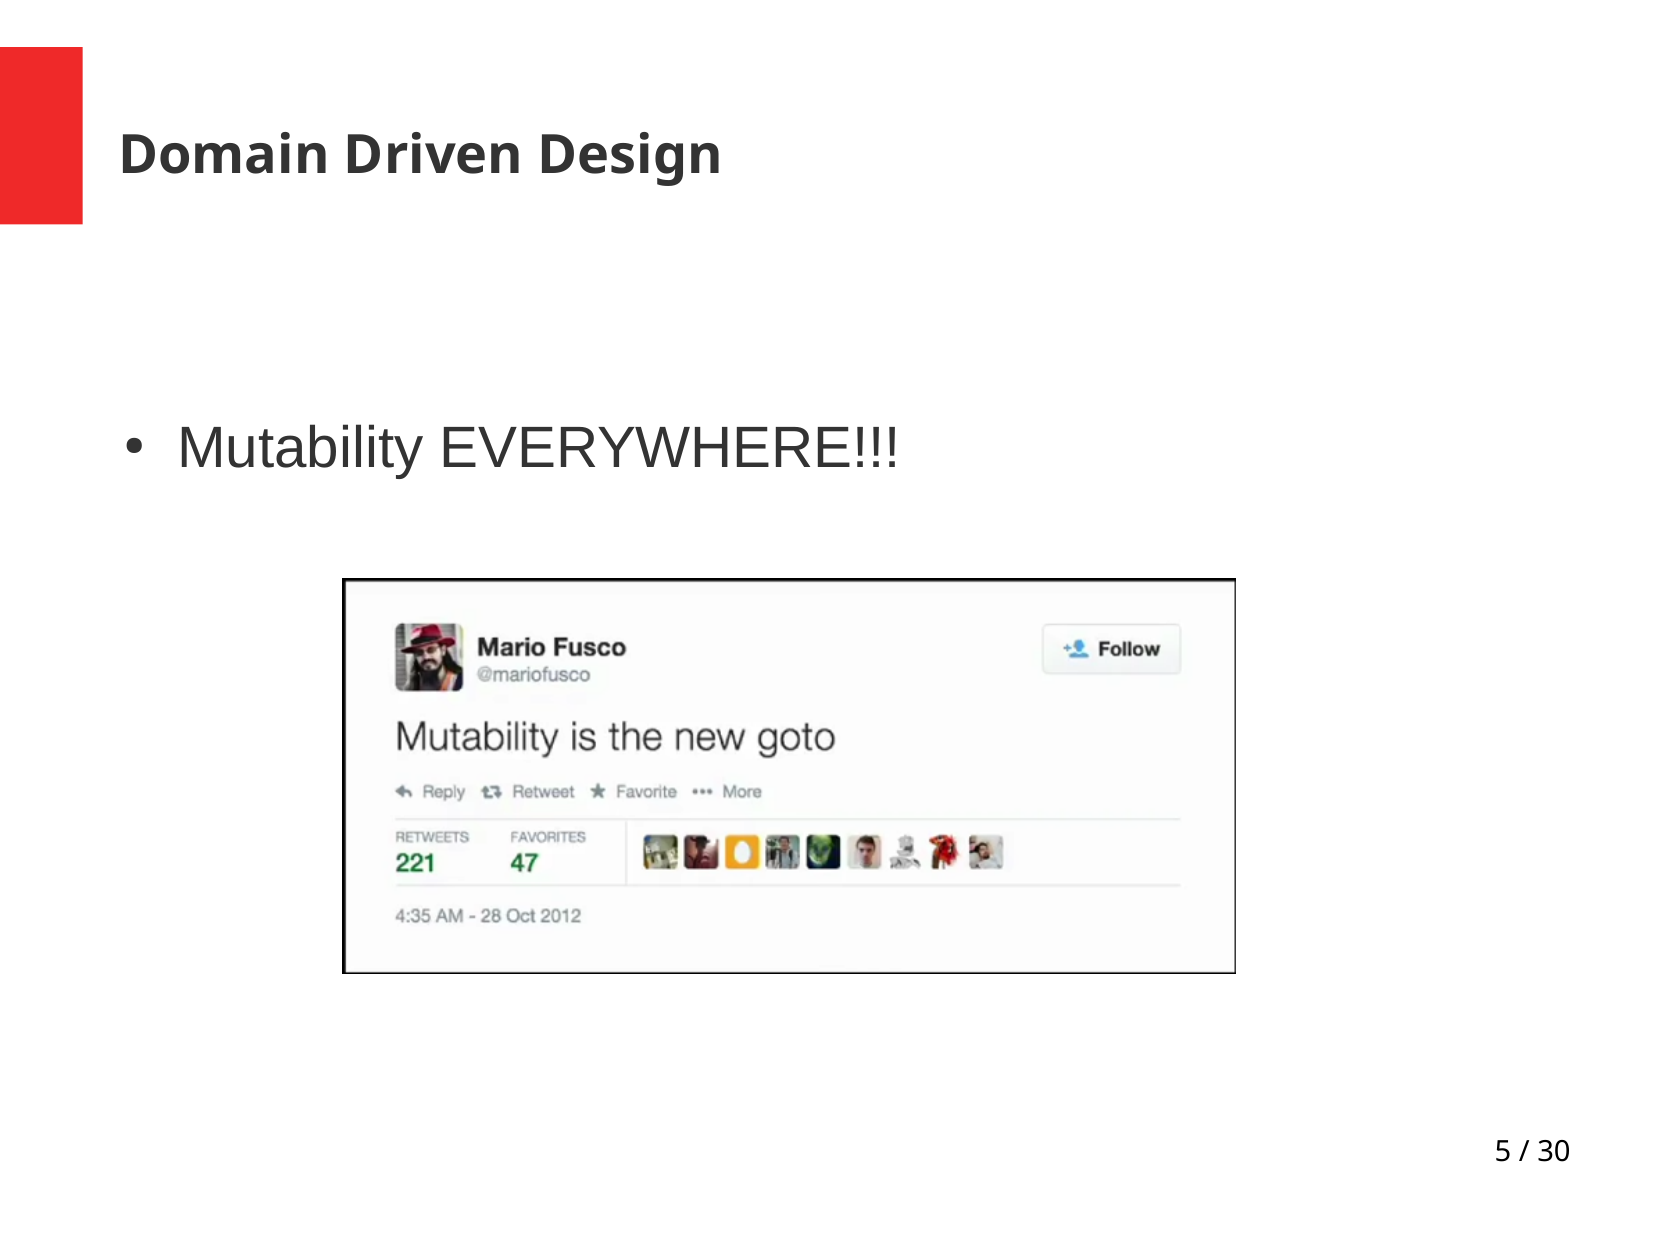

# Domain Driven Design
Mutability EVERYWHERE!!!
5